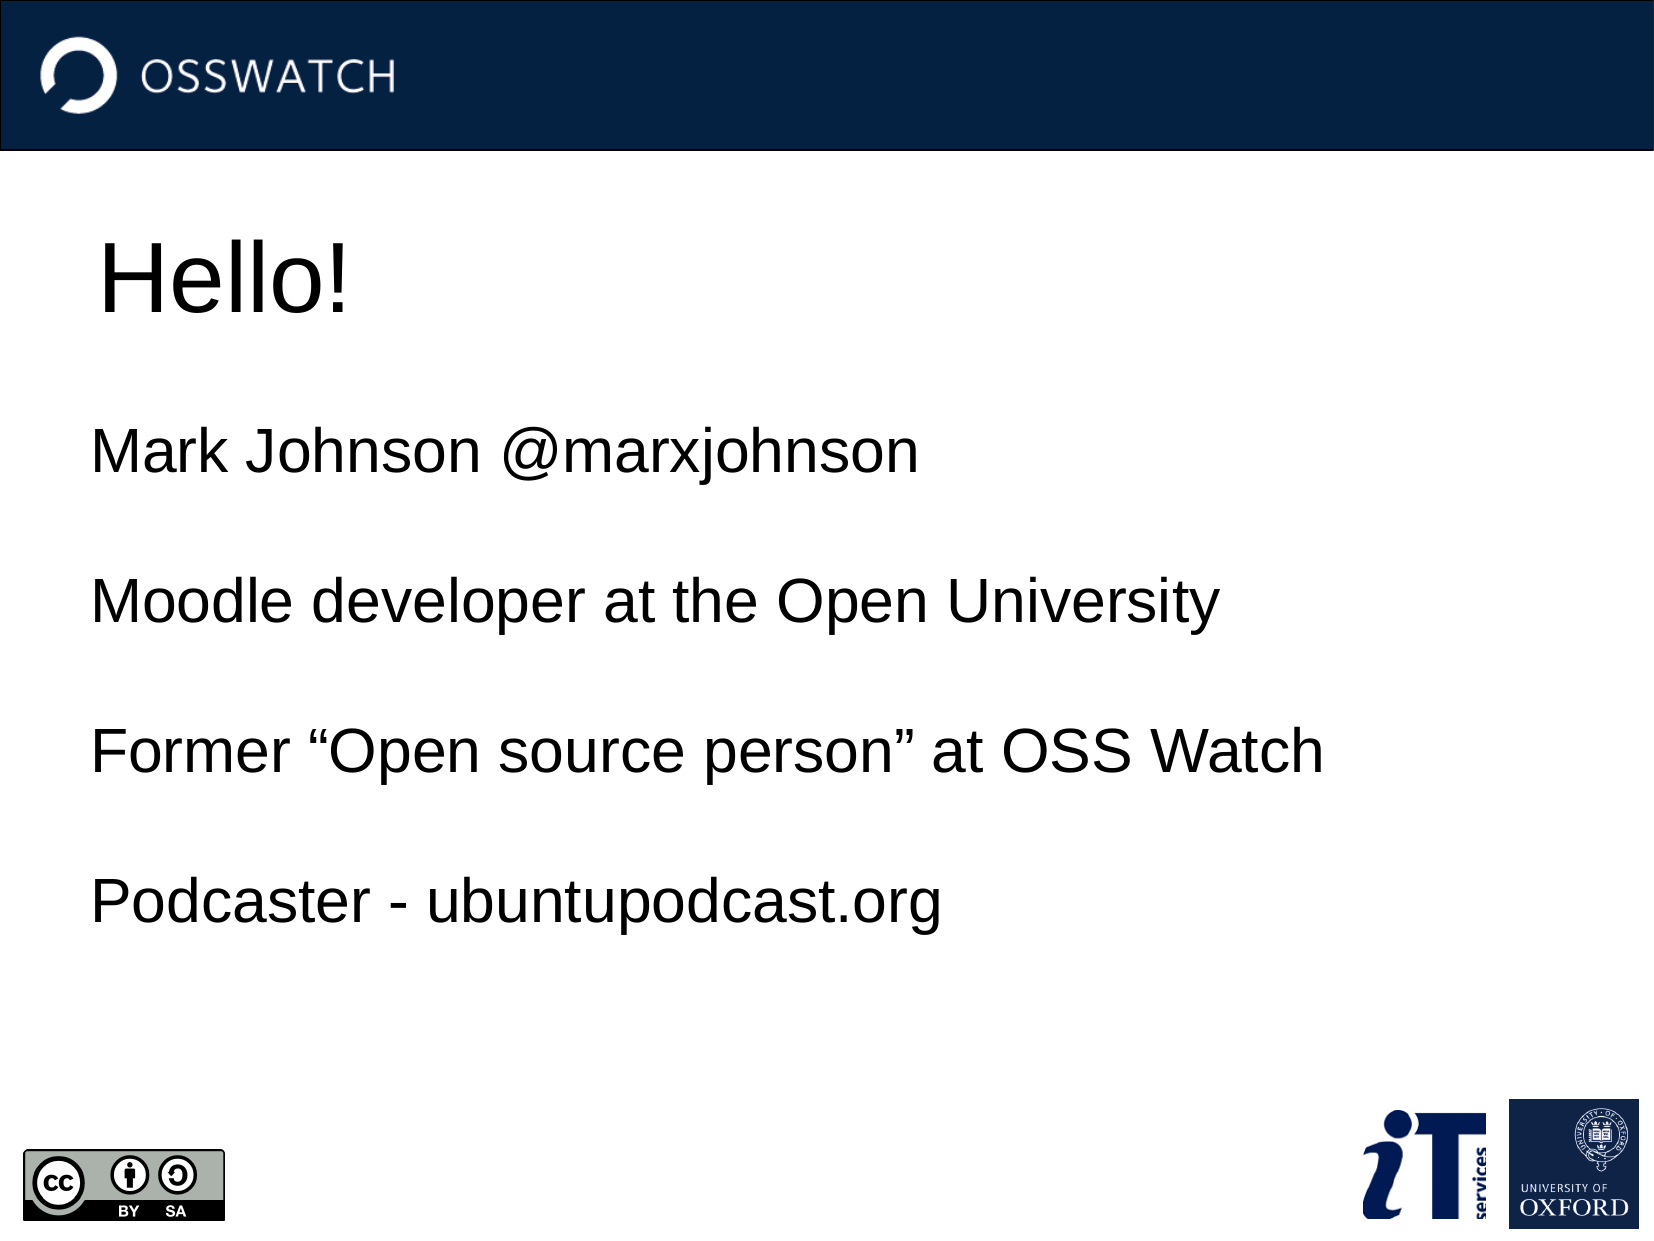

# Hello!
Mark Johnson @marxjohnson
Moodle developer at the Open University
Former “Open source person” at OSS Watch
Podcaster - ubuntupodcast.org